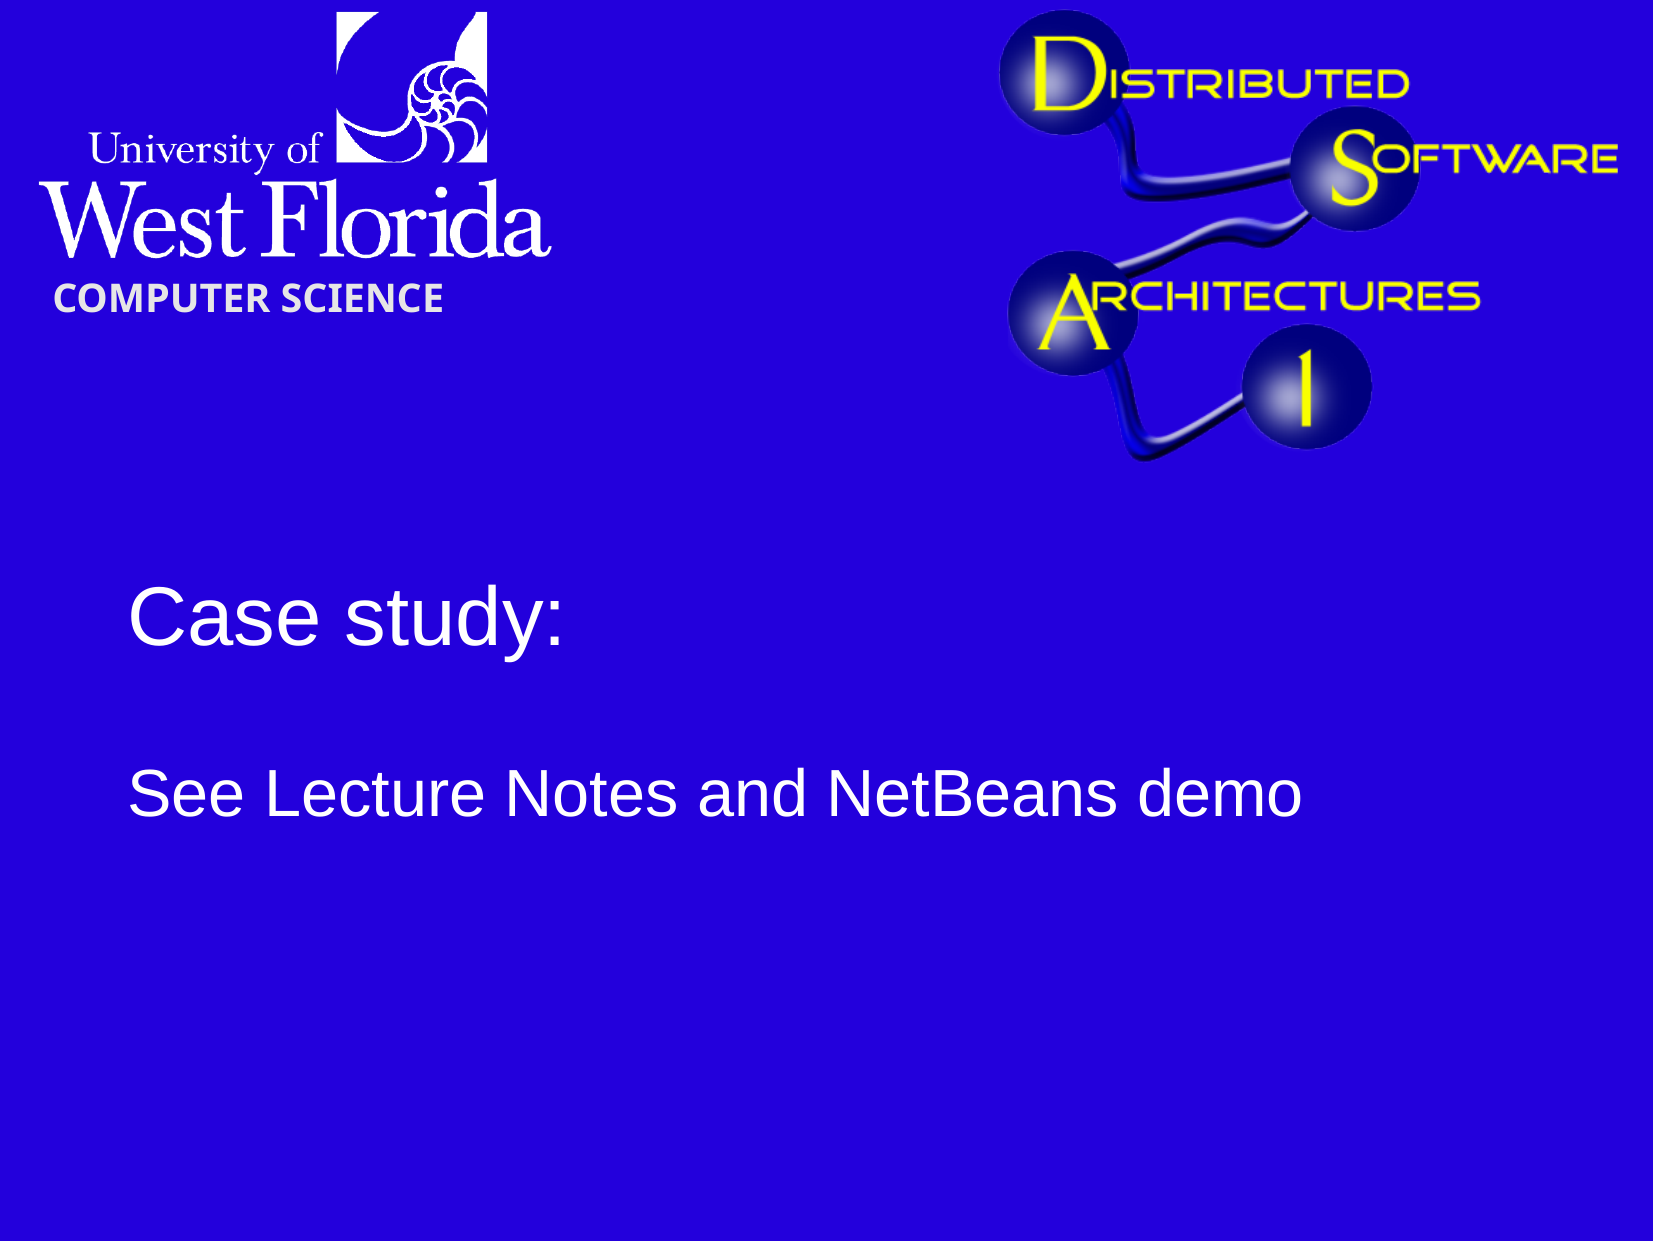

COMPUTER SCIENCE
Case study:
See Lecture Notes and NetBeans demo